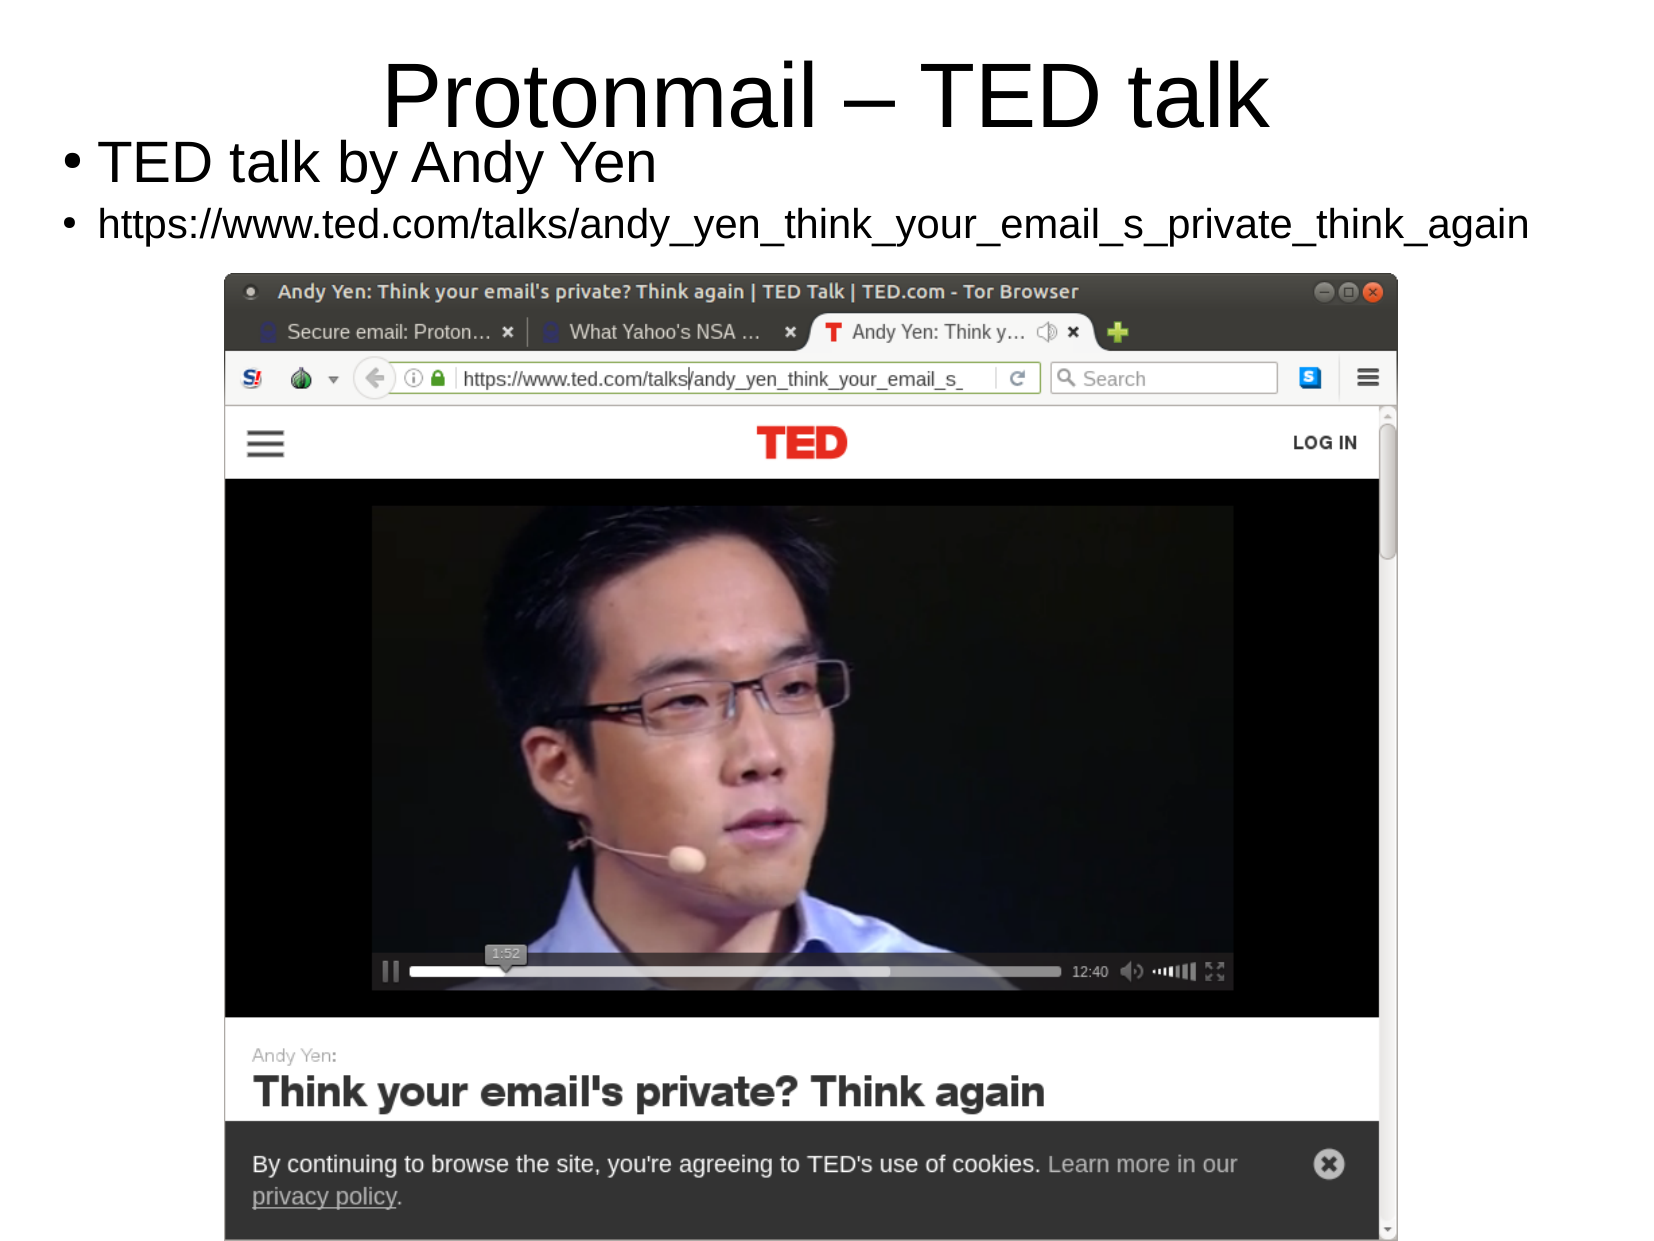

# Protonmail – TED talk
TED talk by Andy Yen
https://www.ted.com/talks/andy_yen_think_your_email_s_private_think_again